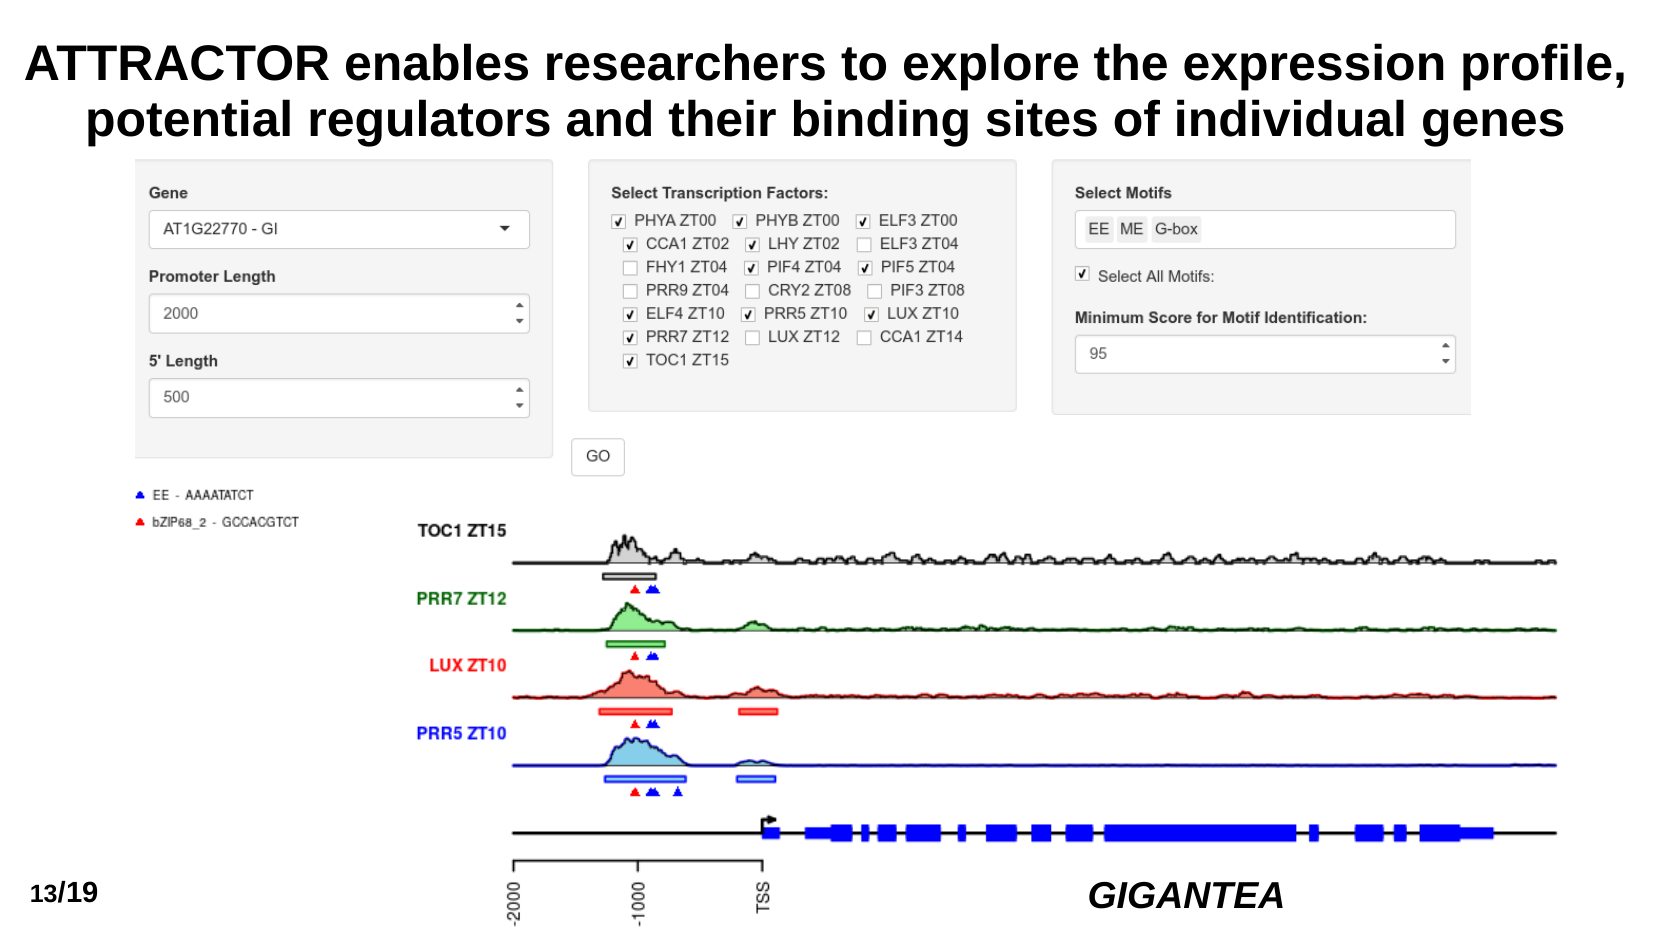

# ATTRACTOR enables researchers to explore the expression profile, potential regulators and their binding sites of individual genes
 13/19
GIGANTEA